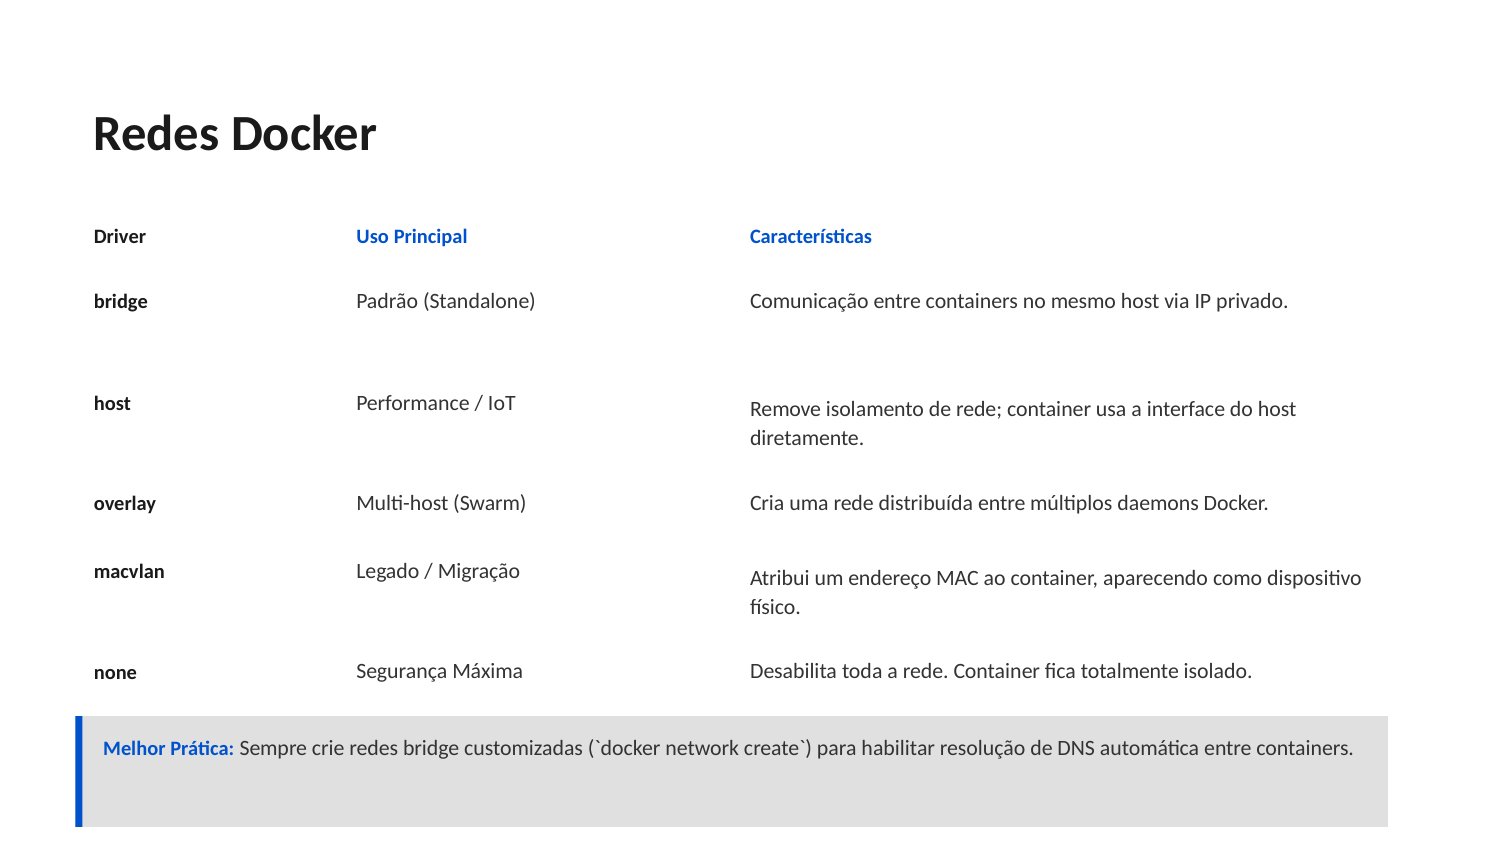

Redes Docker
Driver
Uso Principal
Características
bridge
Padrão (Standalone)
Comunicação entre containers no mesmo host via IP privado.
host
Performance / IoT
Remove isolamento de rede; container usa a interface do host diretamente.
overlay
Multi-host (Swarm)
Cria uma rede distribuída entre múltiplos daemons Docker.
macvlan
Legado / Migração
Atribui um endereço MAC ao container, aparecendo como dispositivo físico.
none
Segurança Máxima
Desabilita toda a rede. Container fica totalmente isolado.
Melhor Prática: Sempre crie redes bridge customizadas (`docker network create`) para habilitar resolução de DNS automática entre containers.